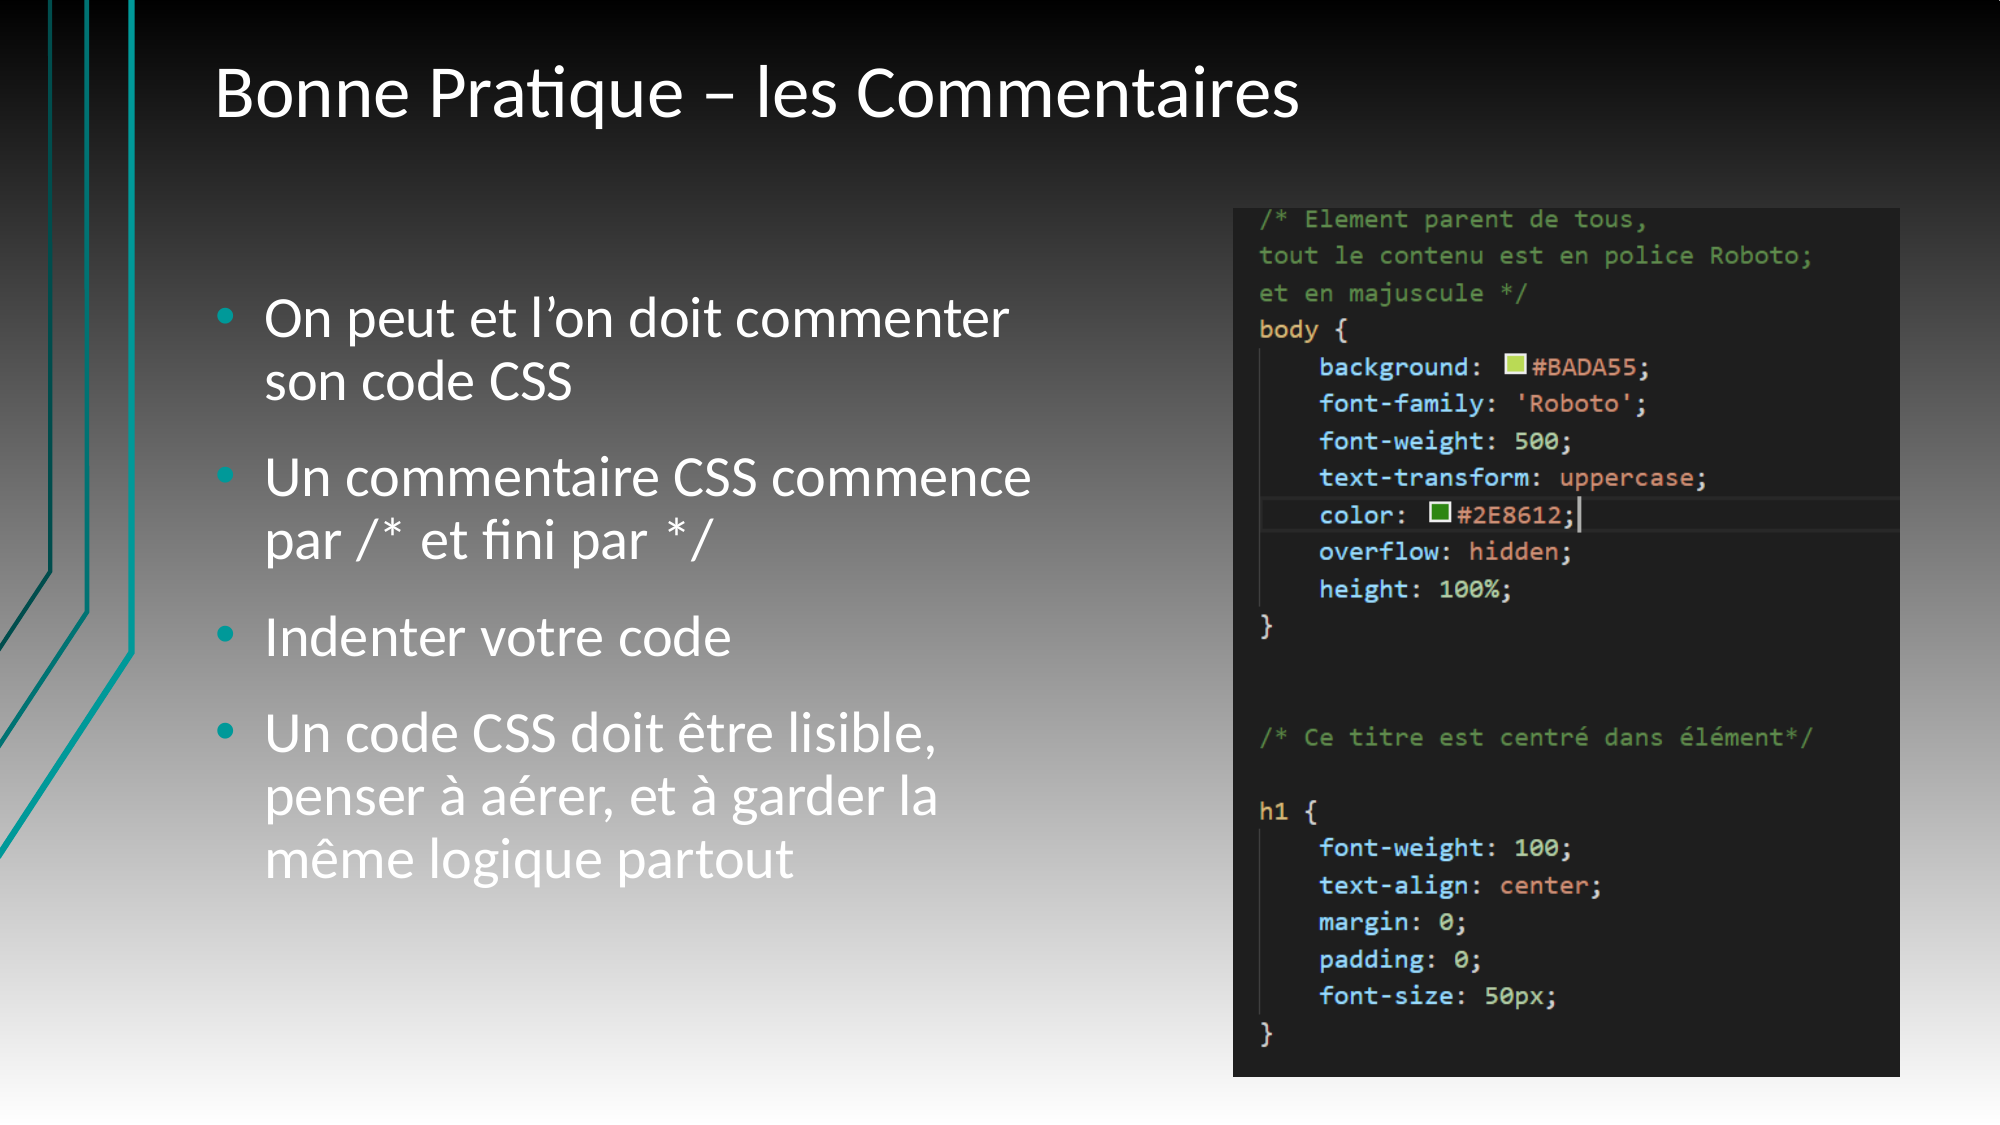

# Bonne Pratique – les Commentaires
On peut et l’on doit commenter son code CSS
Un commentaire CSS commence par /* et fini par */
Indenter votre code
Un code CSS doit être lisible, penser à aérer, et à garder la même logique partout